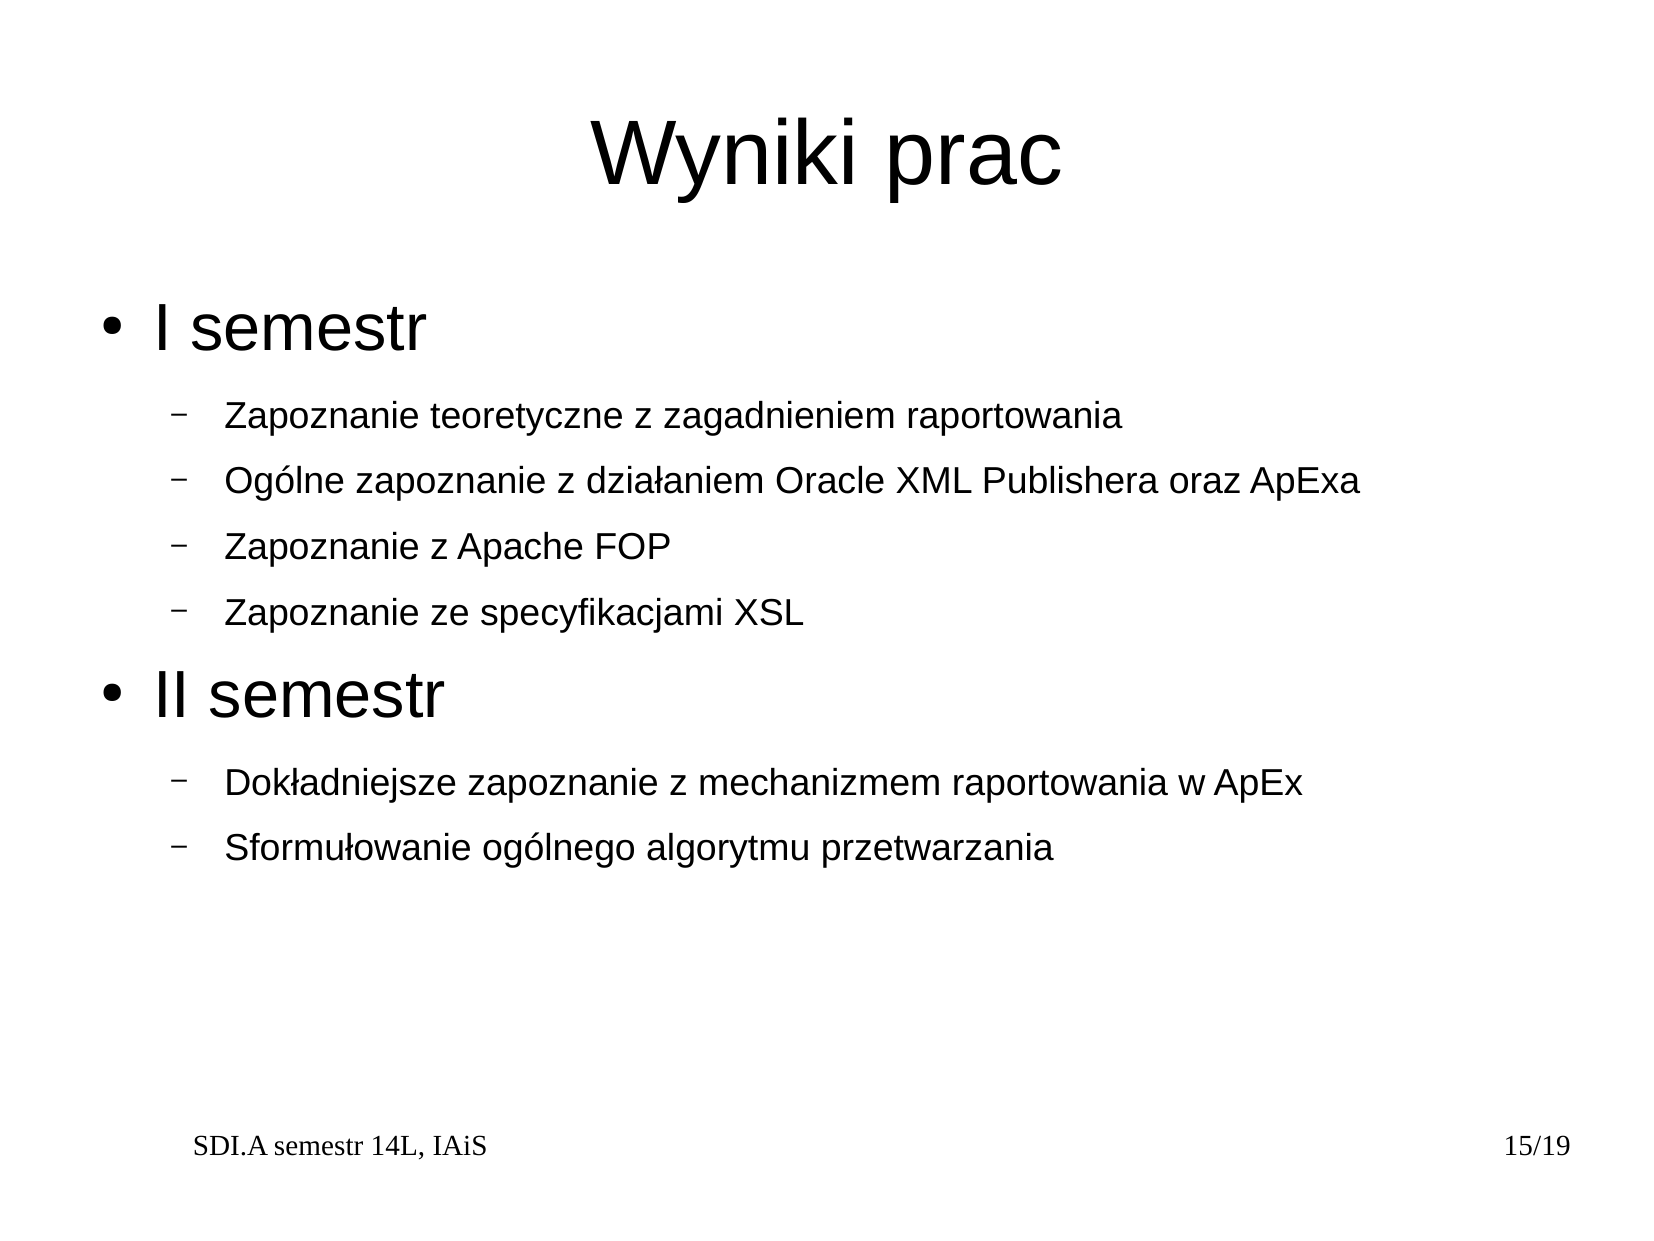

# Wyniki prac
I semestr
Zapoznanie teoretyczne z zagadnieniem raportowania
Ogólne zapoznanie z działaniem Oracle XML Publishera oraz ApExa
Zapoznanie z Apache FOP
Zapoznanie ze specyfikacjami XSL
II semestr
Dokładniejsze zapoznanie z mechanizmem raportowania w ApEx
Sformułowanie ogólnego algorytmu przetwarzania
SDI.A semestr 14L, IAiS
15